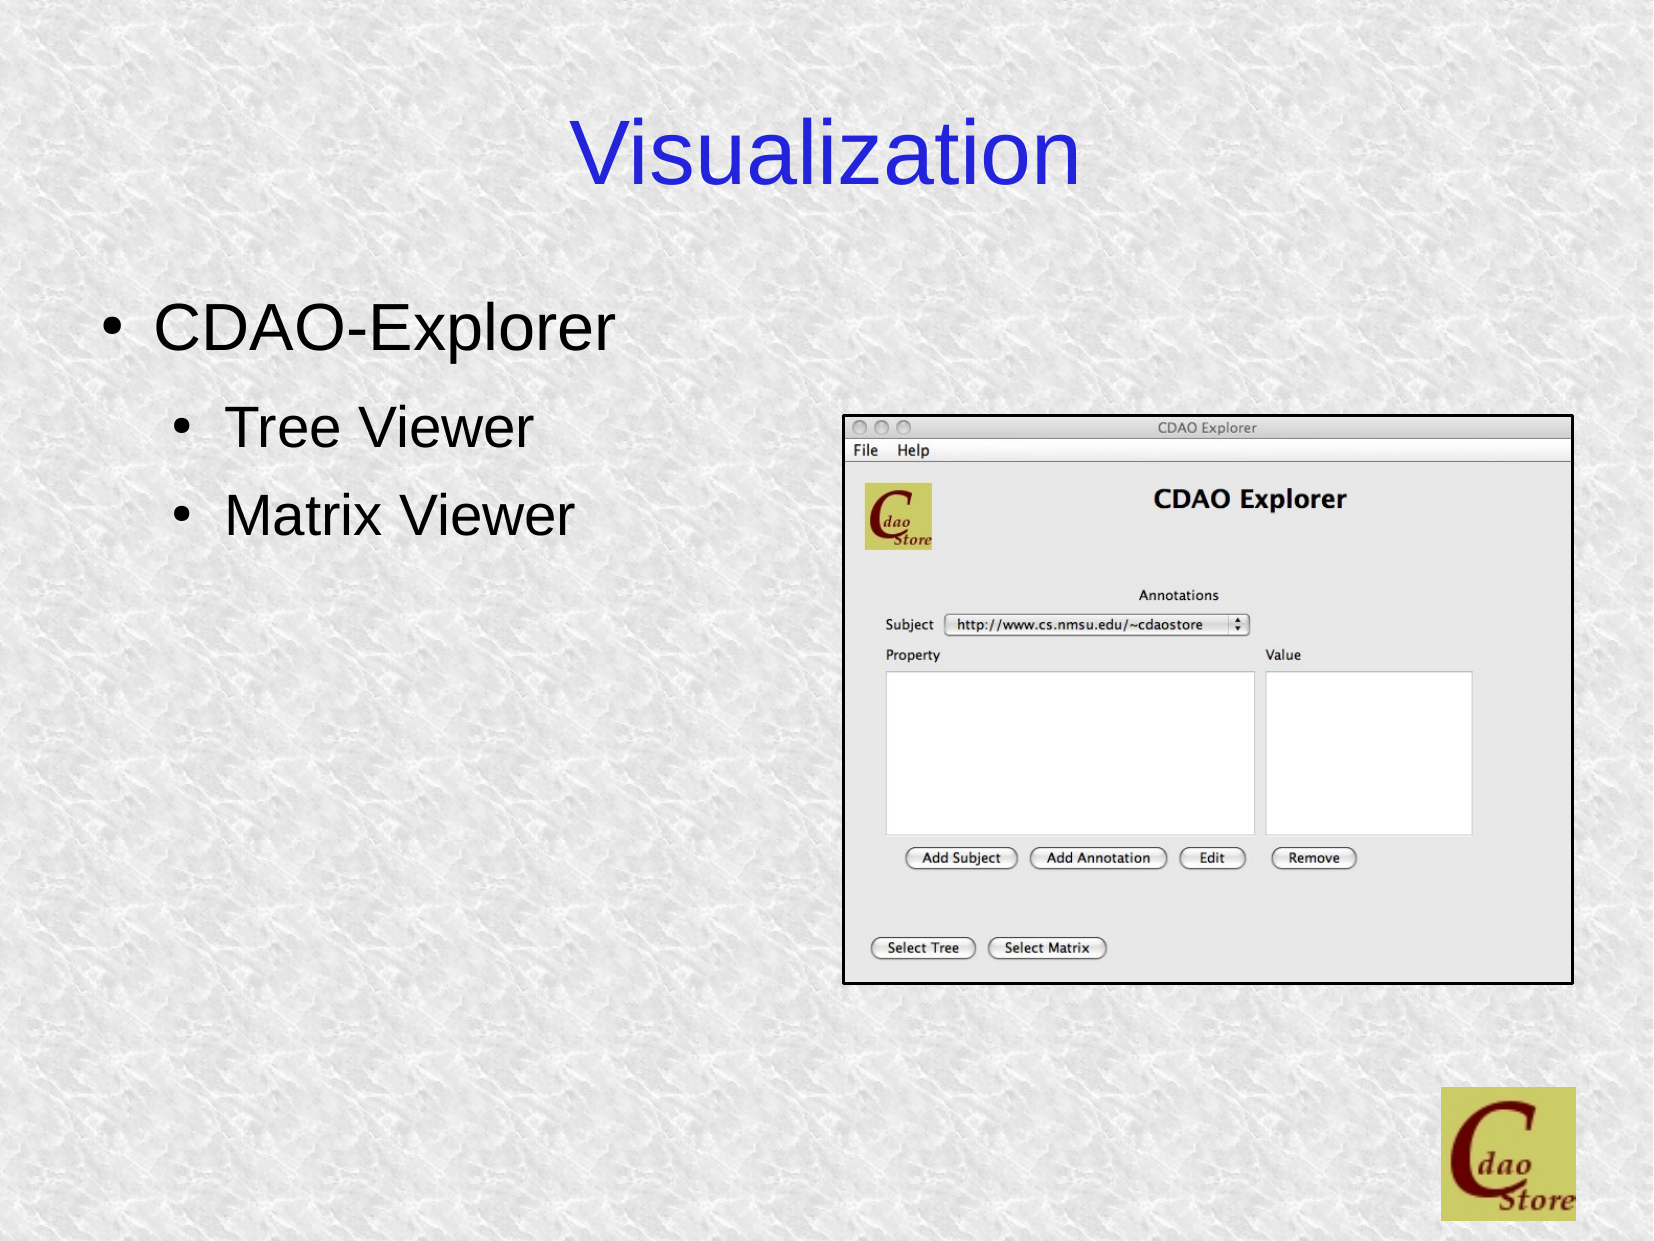

# Visualization
CDAO-Explorer
Tree Viewer
Matrix Viewer